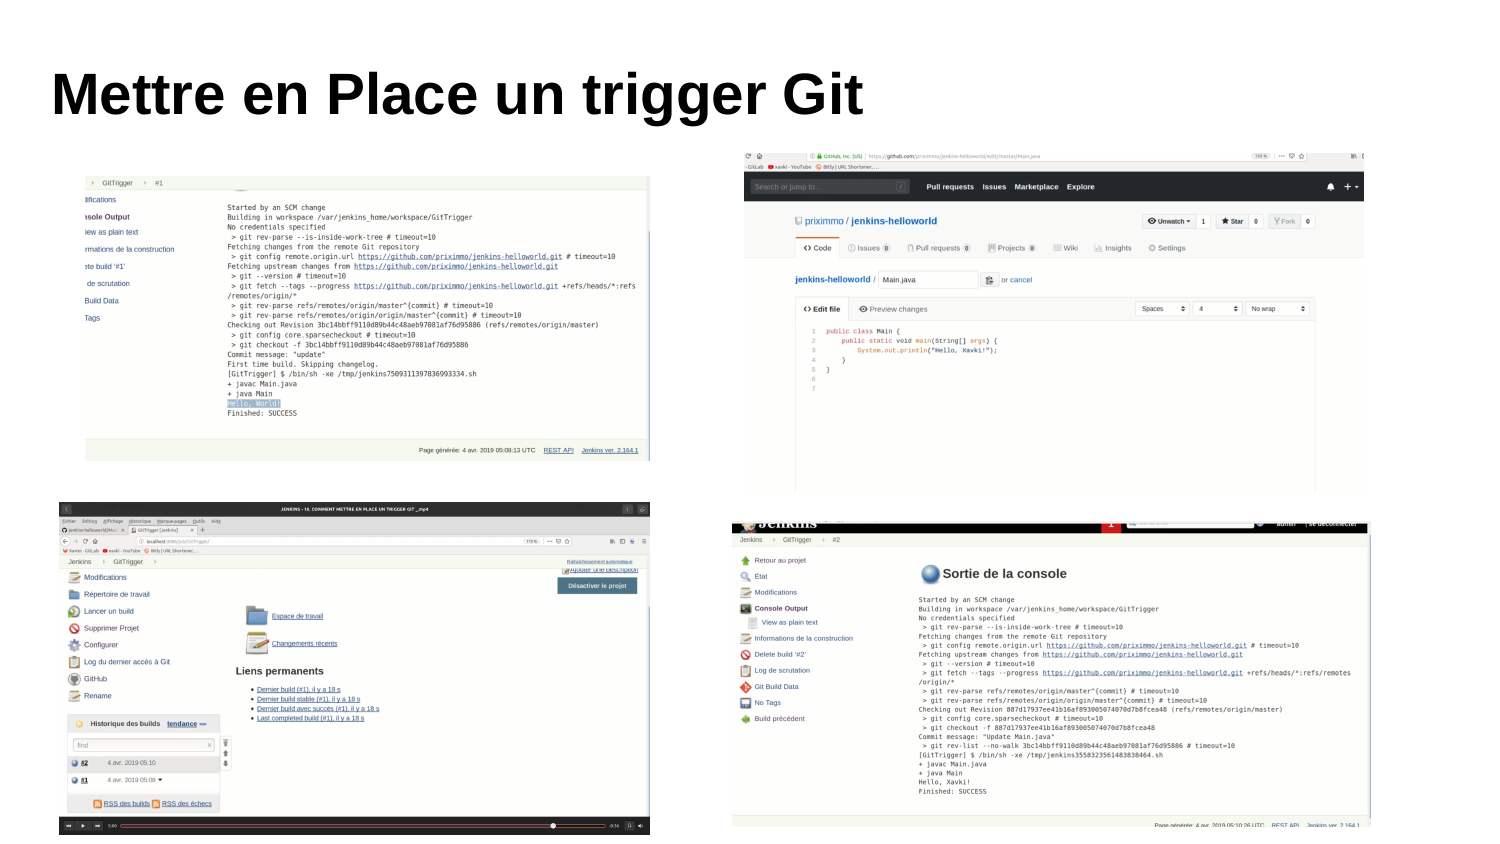

# Mettre en Place un trigger Git